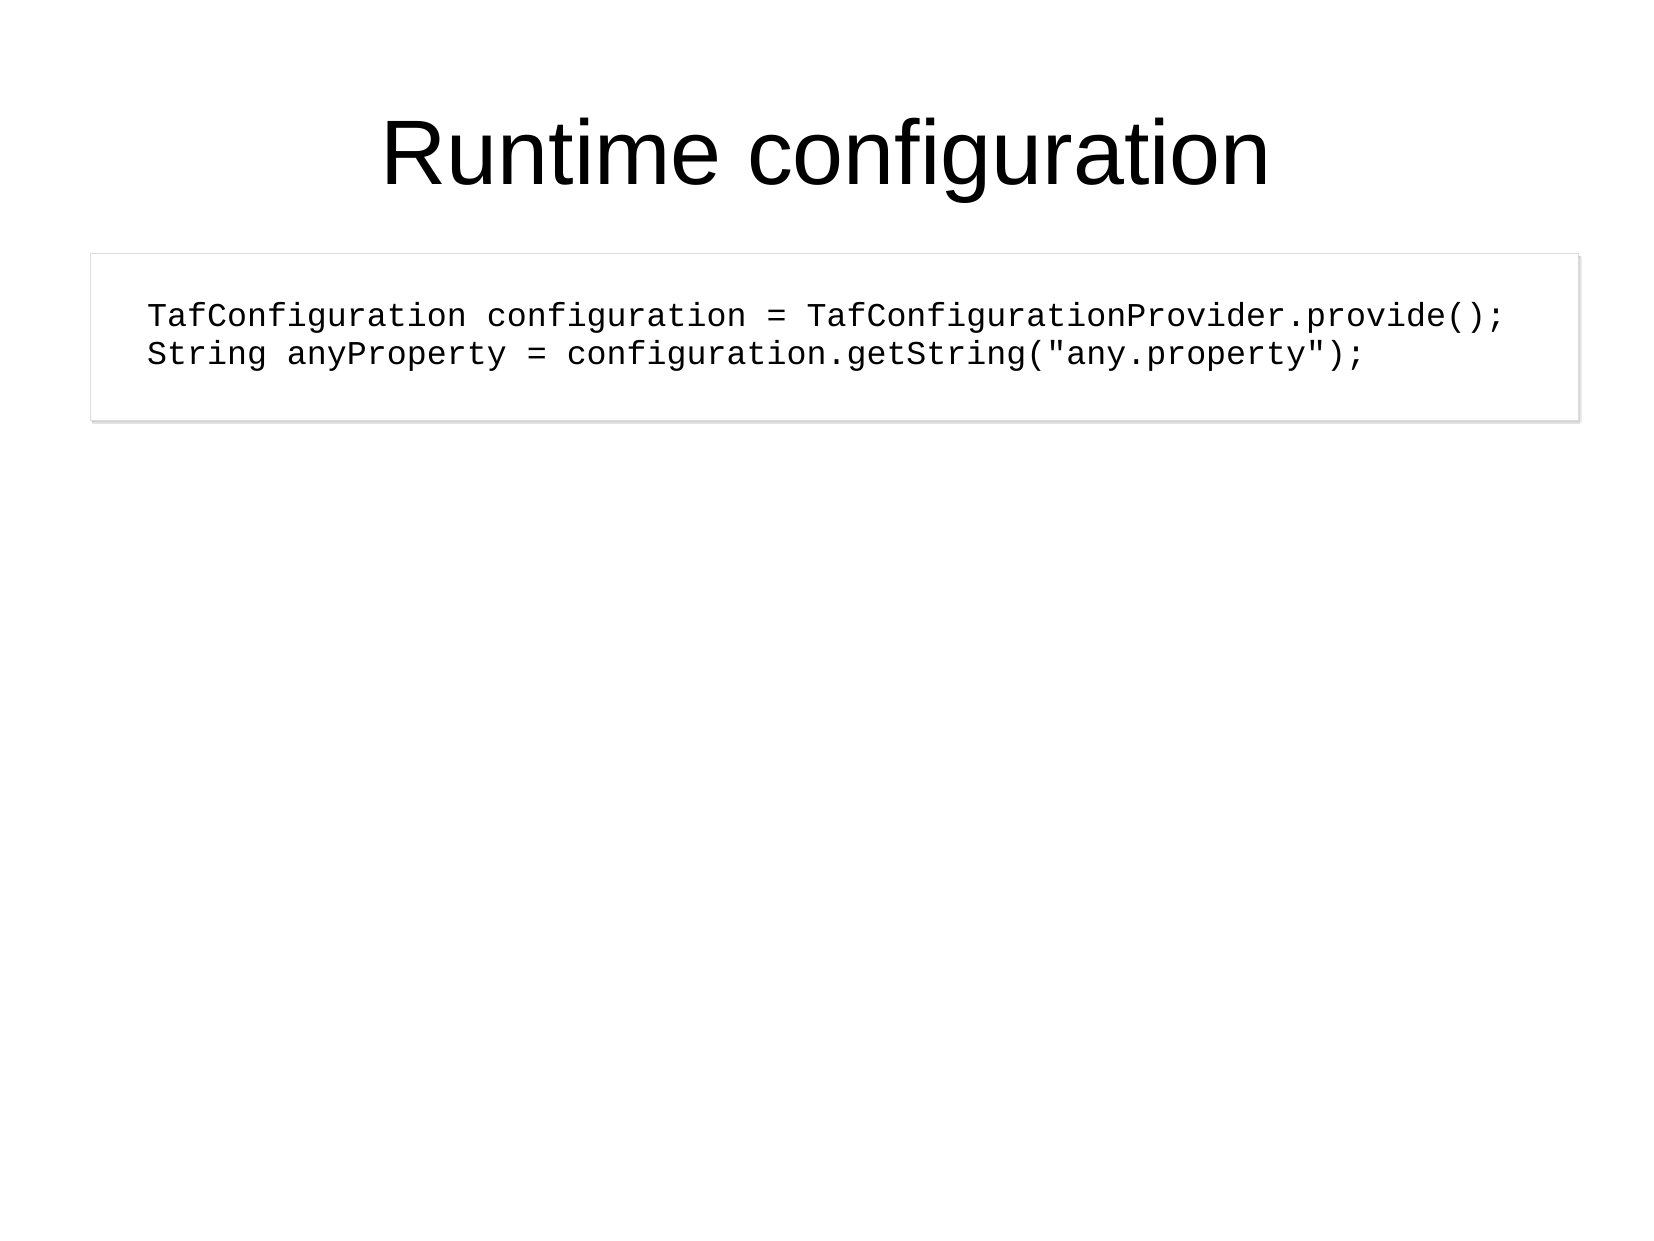

# Runtime configuration
TafConfiguration configuration = TafConfigurationProvider.provide();
String anyProperty = configuration.getString("any.property");